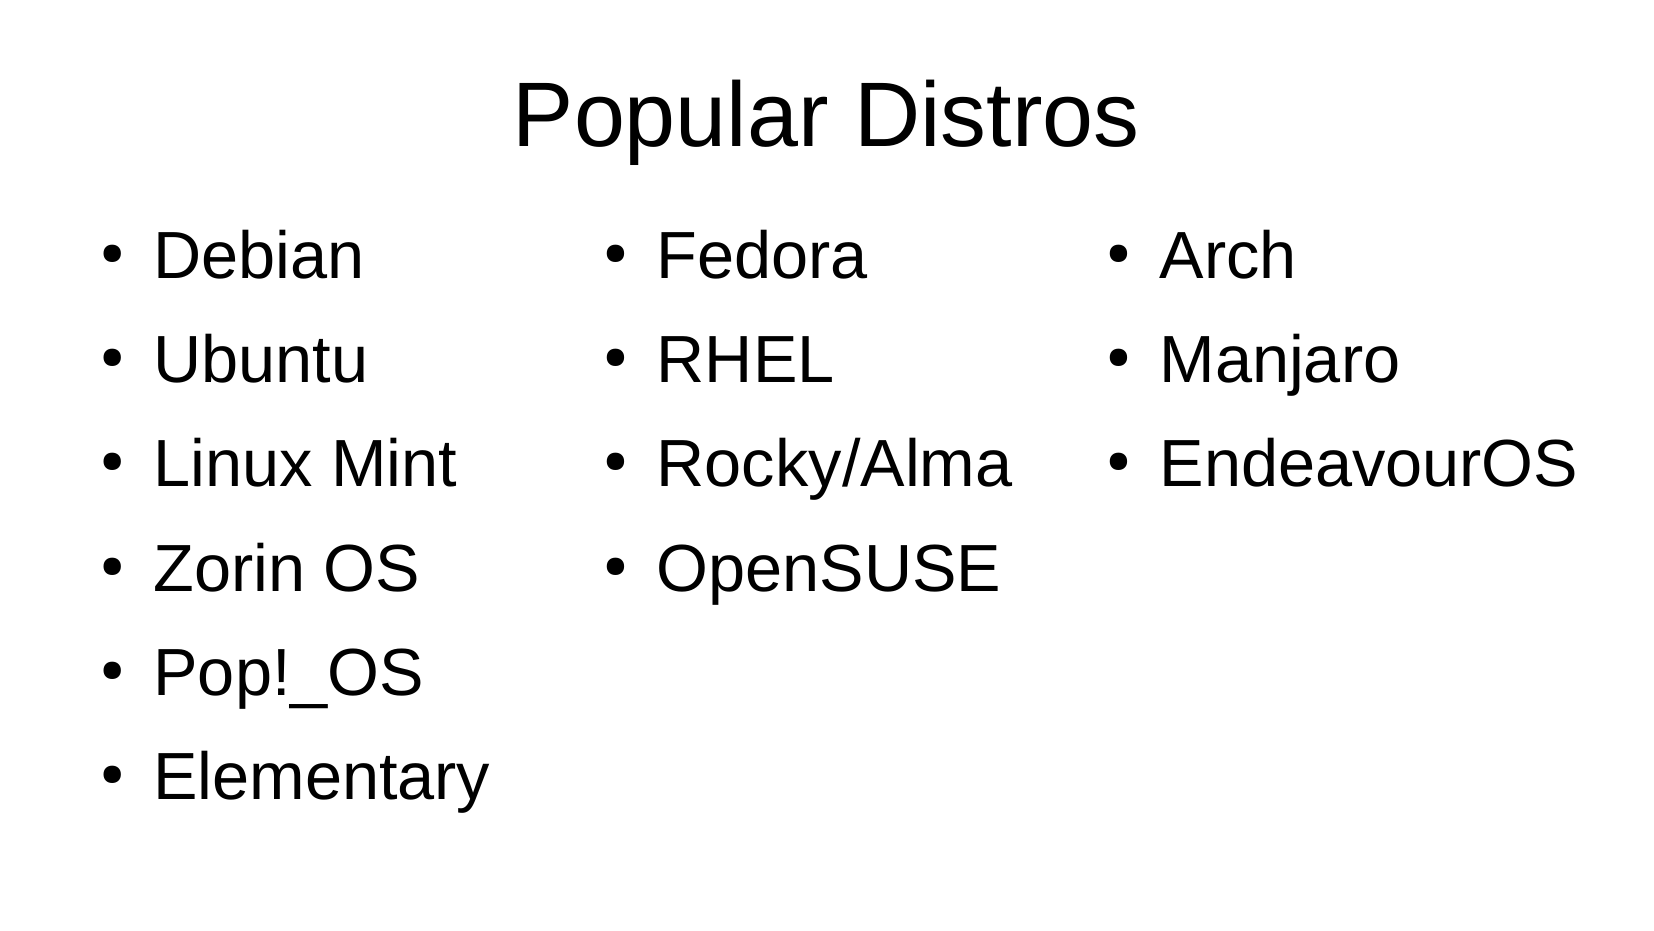

# Popular Distros
Debian
Ubuntu
Linux Mint
Zorin OS
Pop!_OS
Elementary
Fedora
RHEL
Rocky/Alma
OpenSUSE
Arch
Manjaro
EndeavourOS